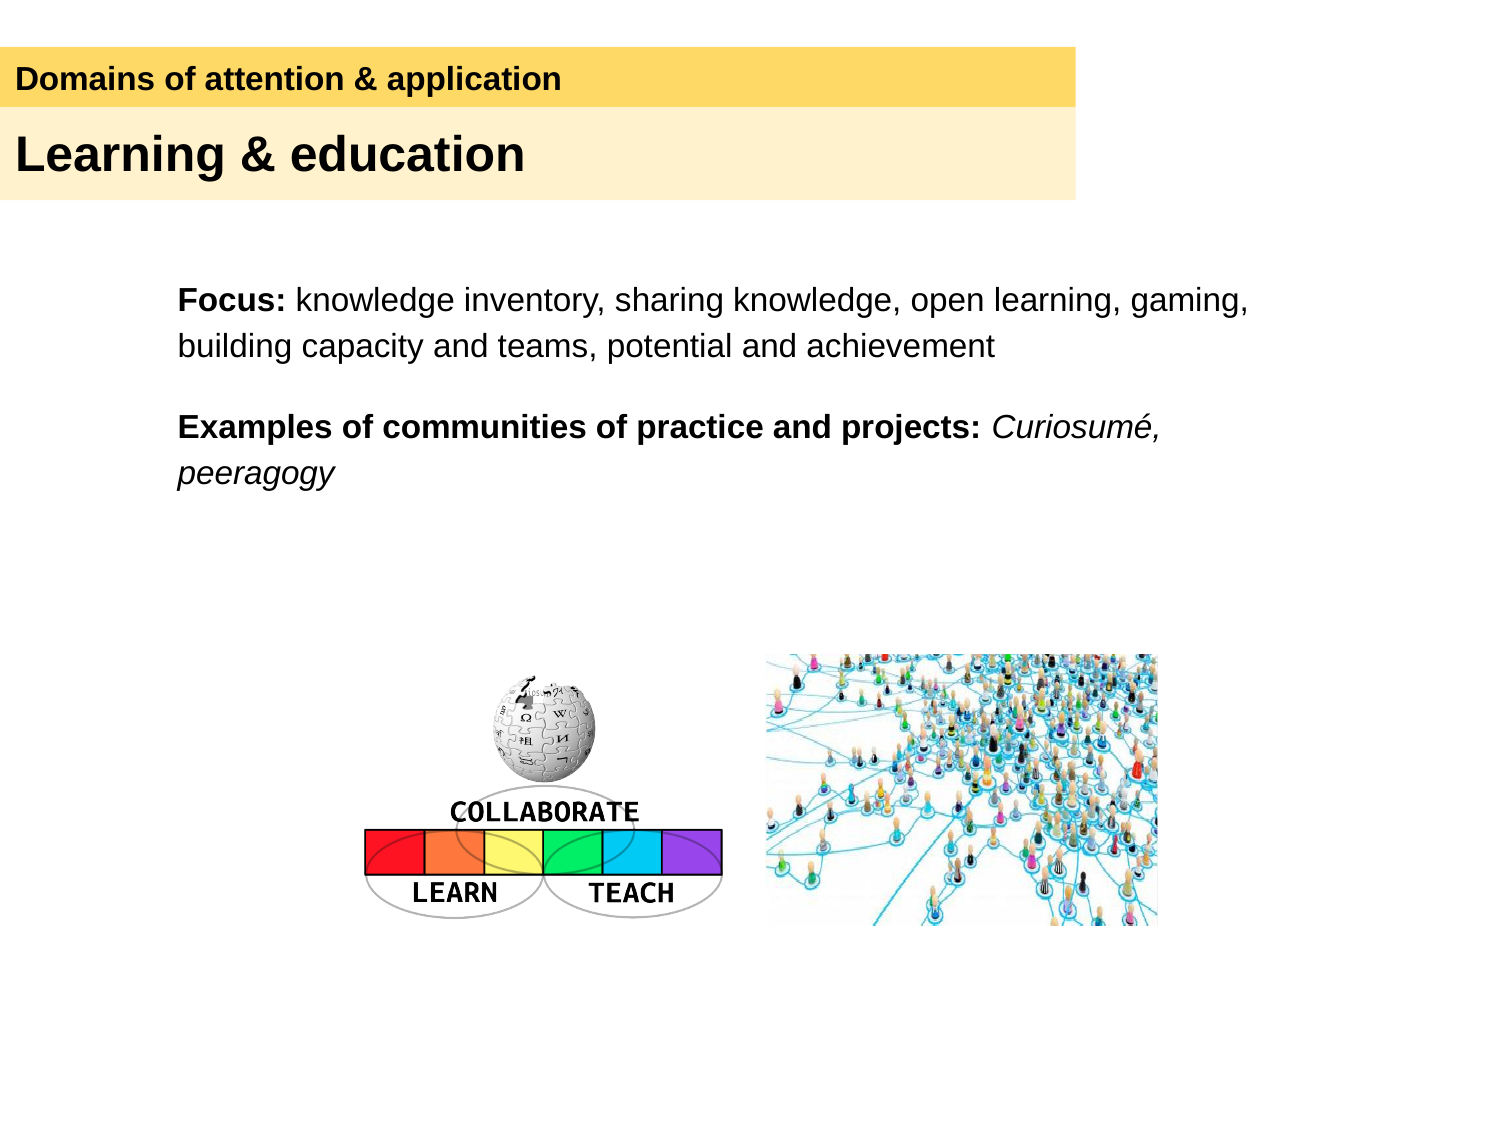

Domains of attention & application
Learning & education
Focus: knowledge inventory, sharing knowledge, open learning, gaming, building capacity and teams, potential and achievement
Examples of communities of practice and projects: Curiosumé, peeragogy